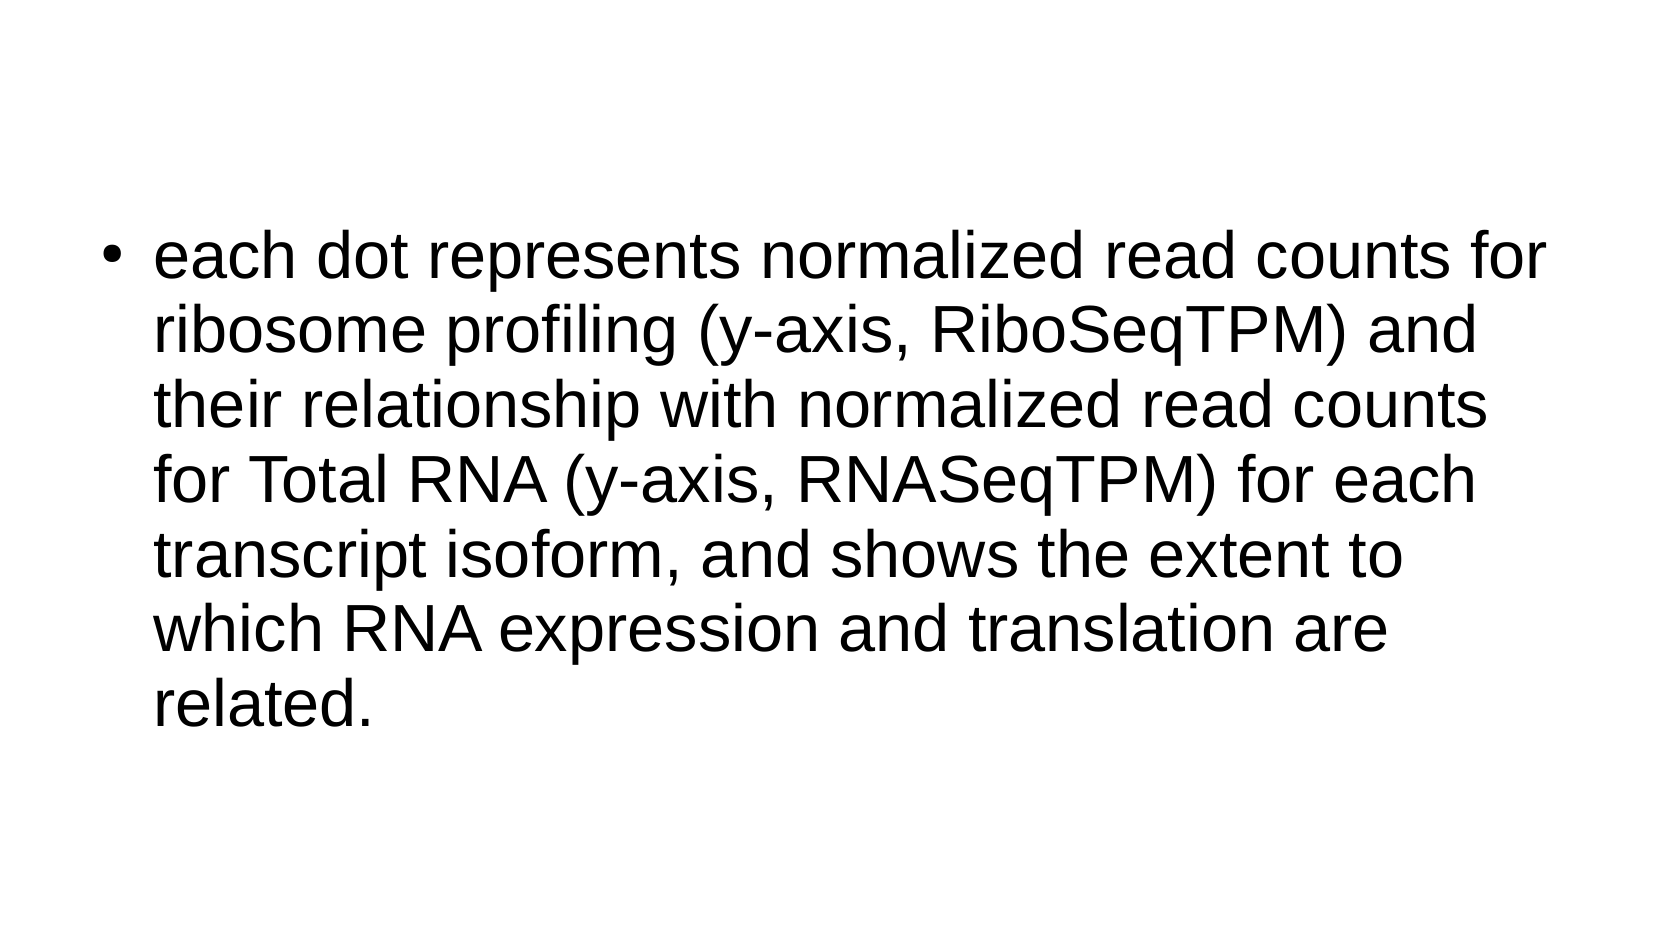

#
each dot represents normalized read counts for ribosome profiling (y-axis, RiboSeqTPM) and their relationship with normalized read counts for Total RNA (y-axis, RNASeqTPM) for each transcript isoform, and shows the extent to which RNA expression and translation are related.